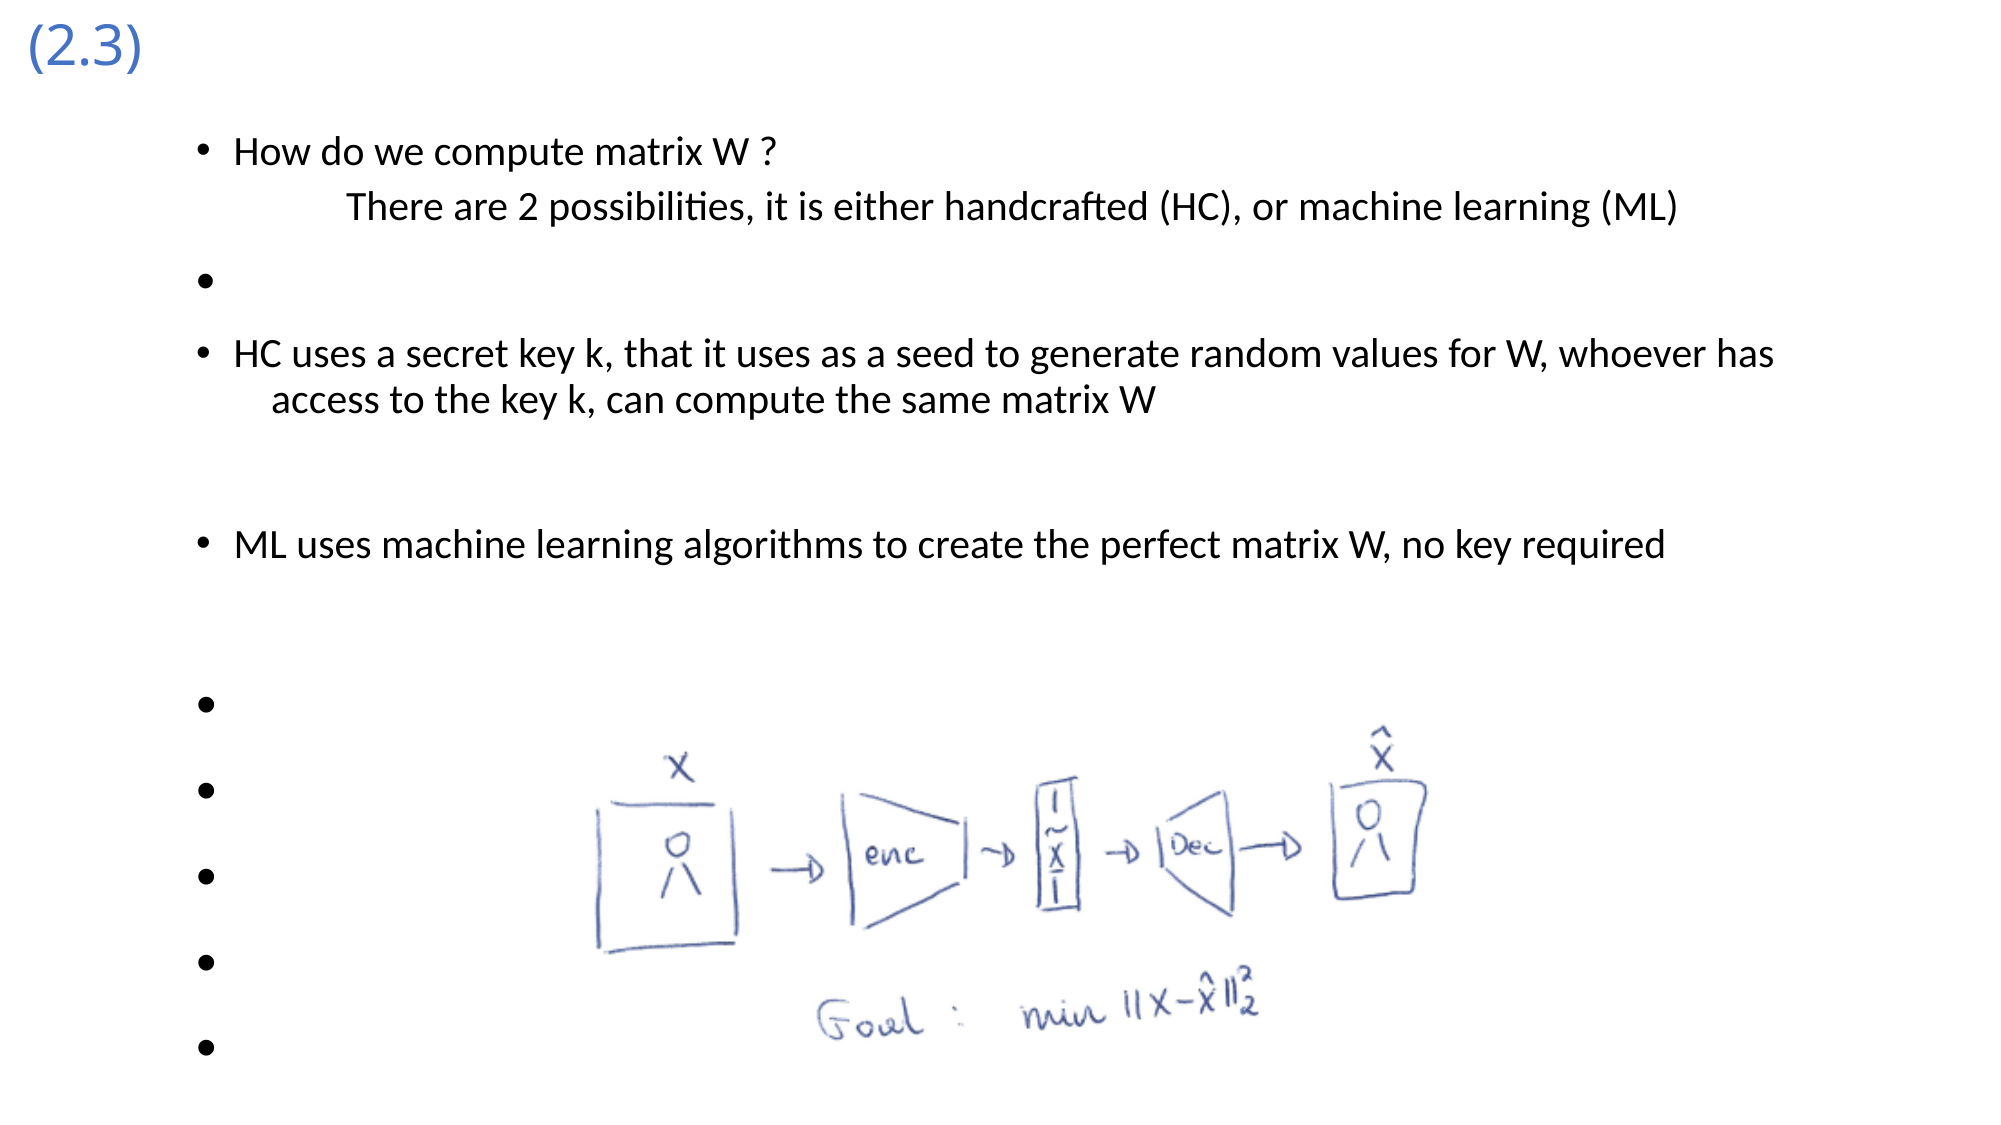

# (2.3)
How do we compute matrix W ?
There are 2 possibilities, it is either handcrafted (HC), or machine learning (ML)
HC uses a secret key k, that it uses as a seed to generate random values for W, whoever has access to the key k, can compute the same matrix W
ML uses machine learning algorithms to create the perfect matrix W, no key required